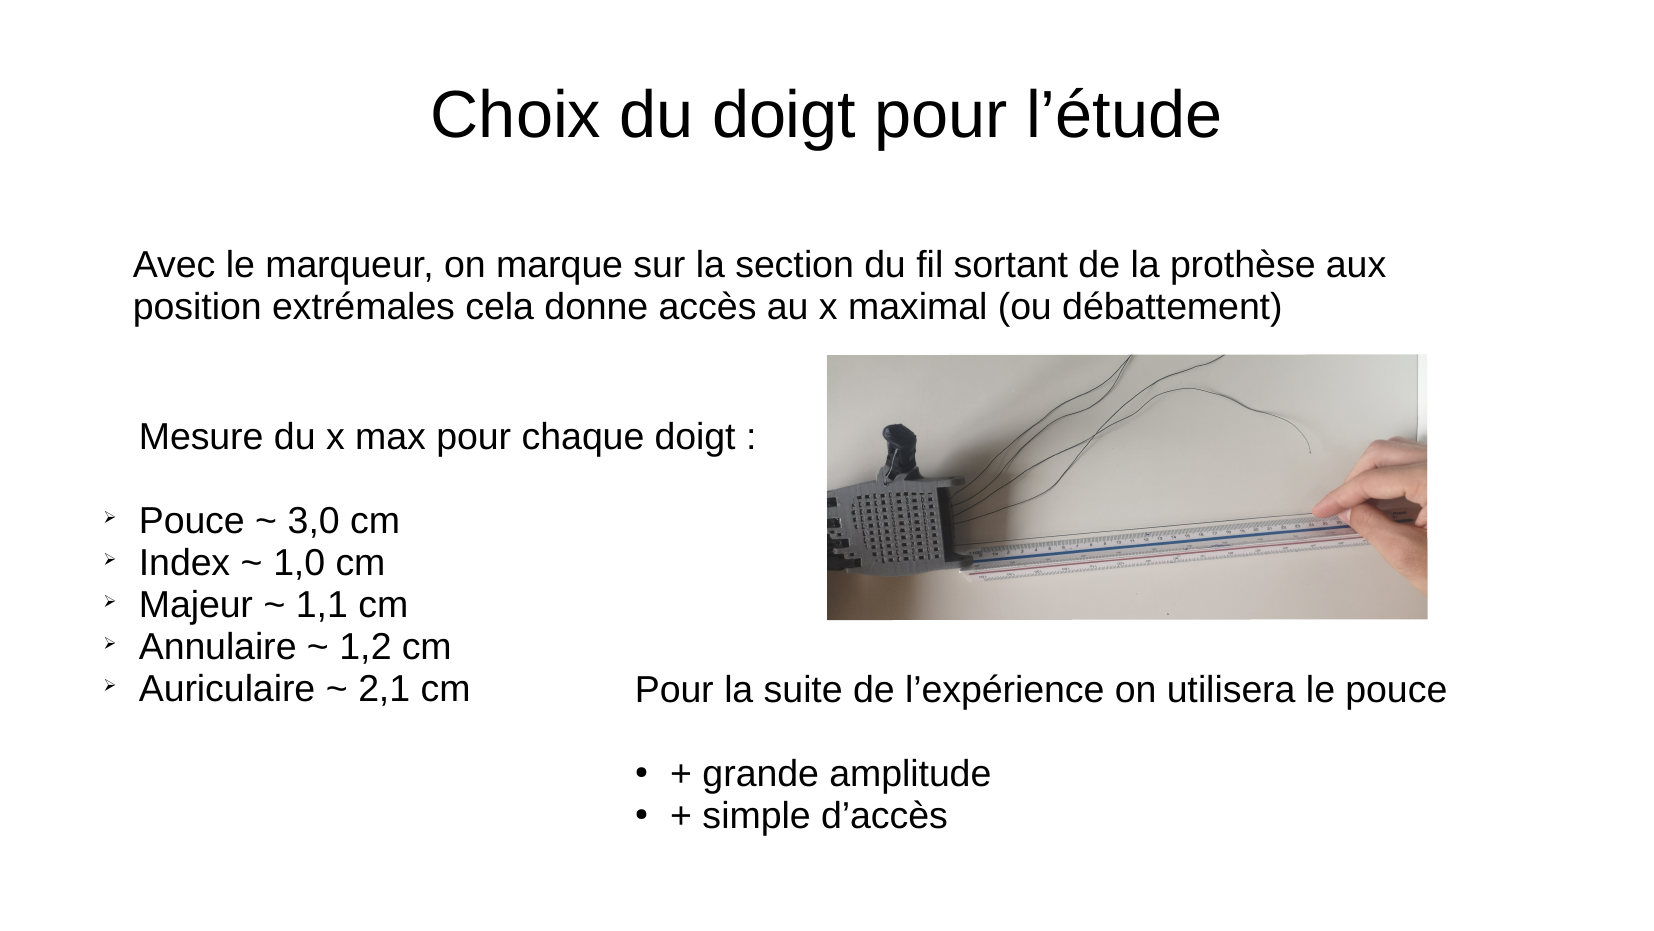

# Choix du doigt pour l’étude
Avec le marqueur, on marque sur la section du fil sortant de la prothèse aux position extrémales cela donne accès au x maximal (ou débattement)
Mesure du x max pour chaque doigt :
Pouce ~ 3,0 cm
Index ~ 1,0 cm
Majeur ~ 1,1 cm
Annulaire ~ 1,2 cm
Auriculaire ~ 2,1 cm
Pour la suite de l’expérience on utilisera le pouce
+ grande amplitude
+ simple d’accès